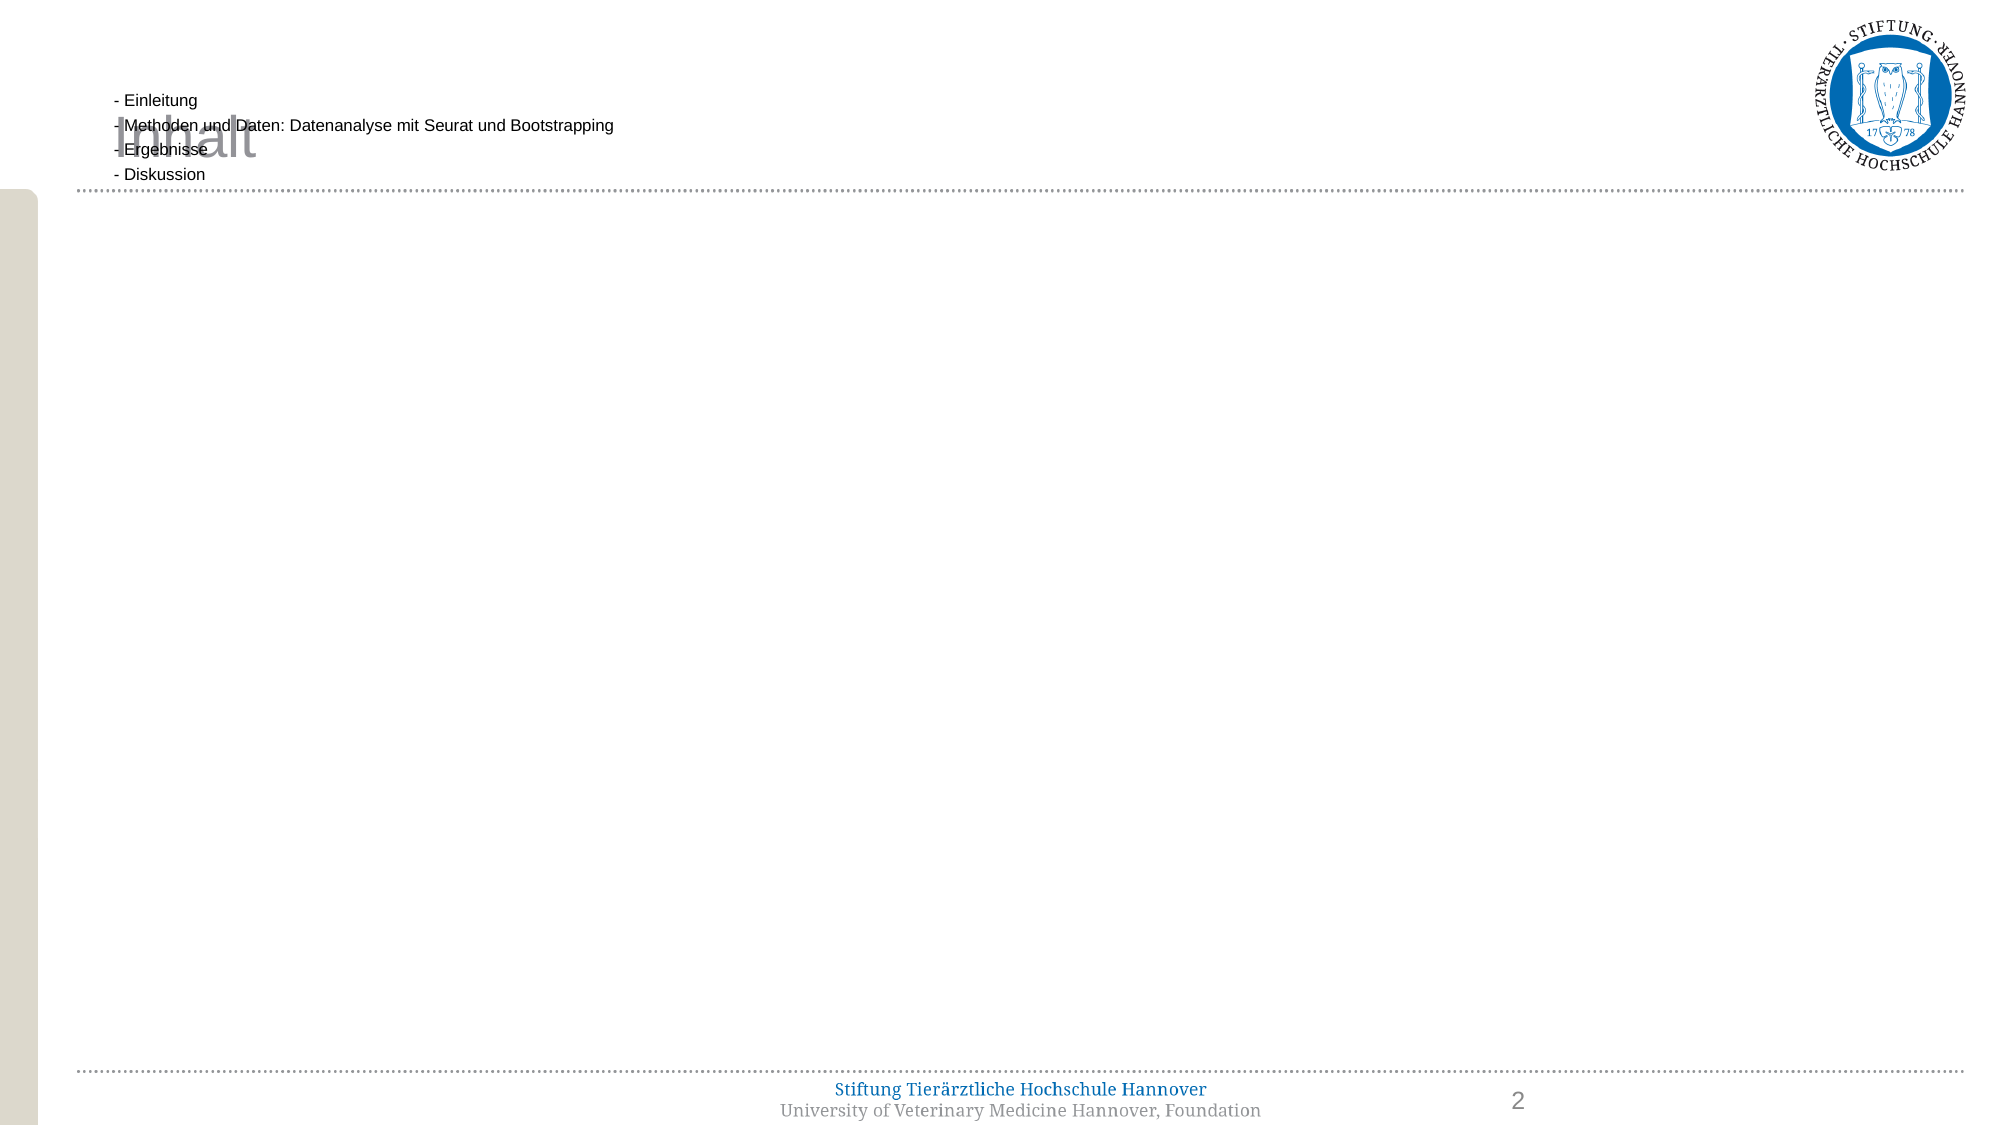

# Inhalt
- Einleitung
- Methoden und Daten: Datenanalyse mit Seurat und Bootstrapping
- Ergebnisse
- Diskussion
2